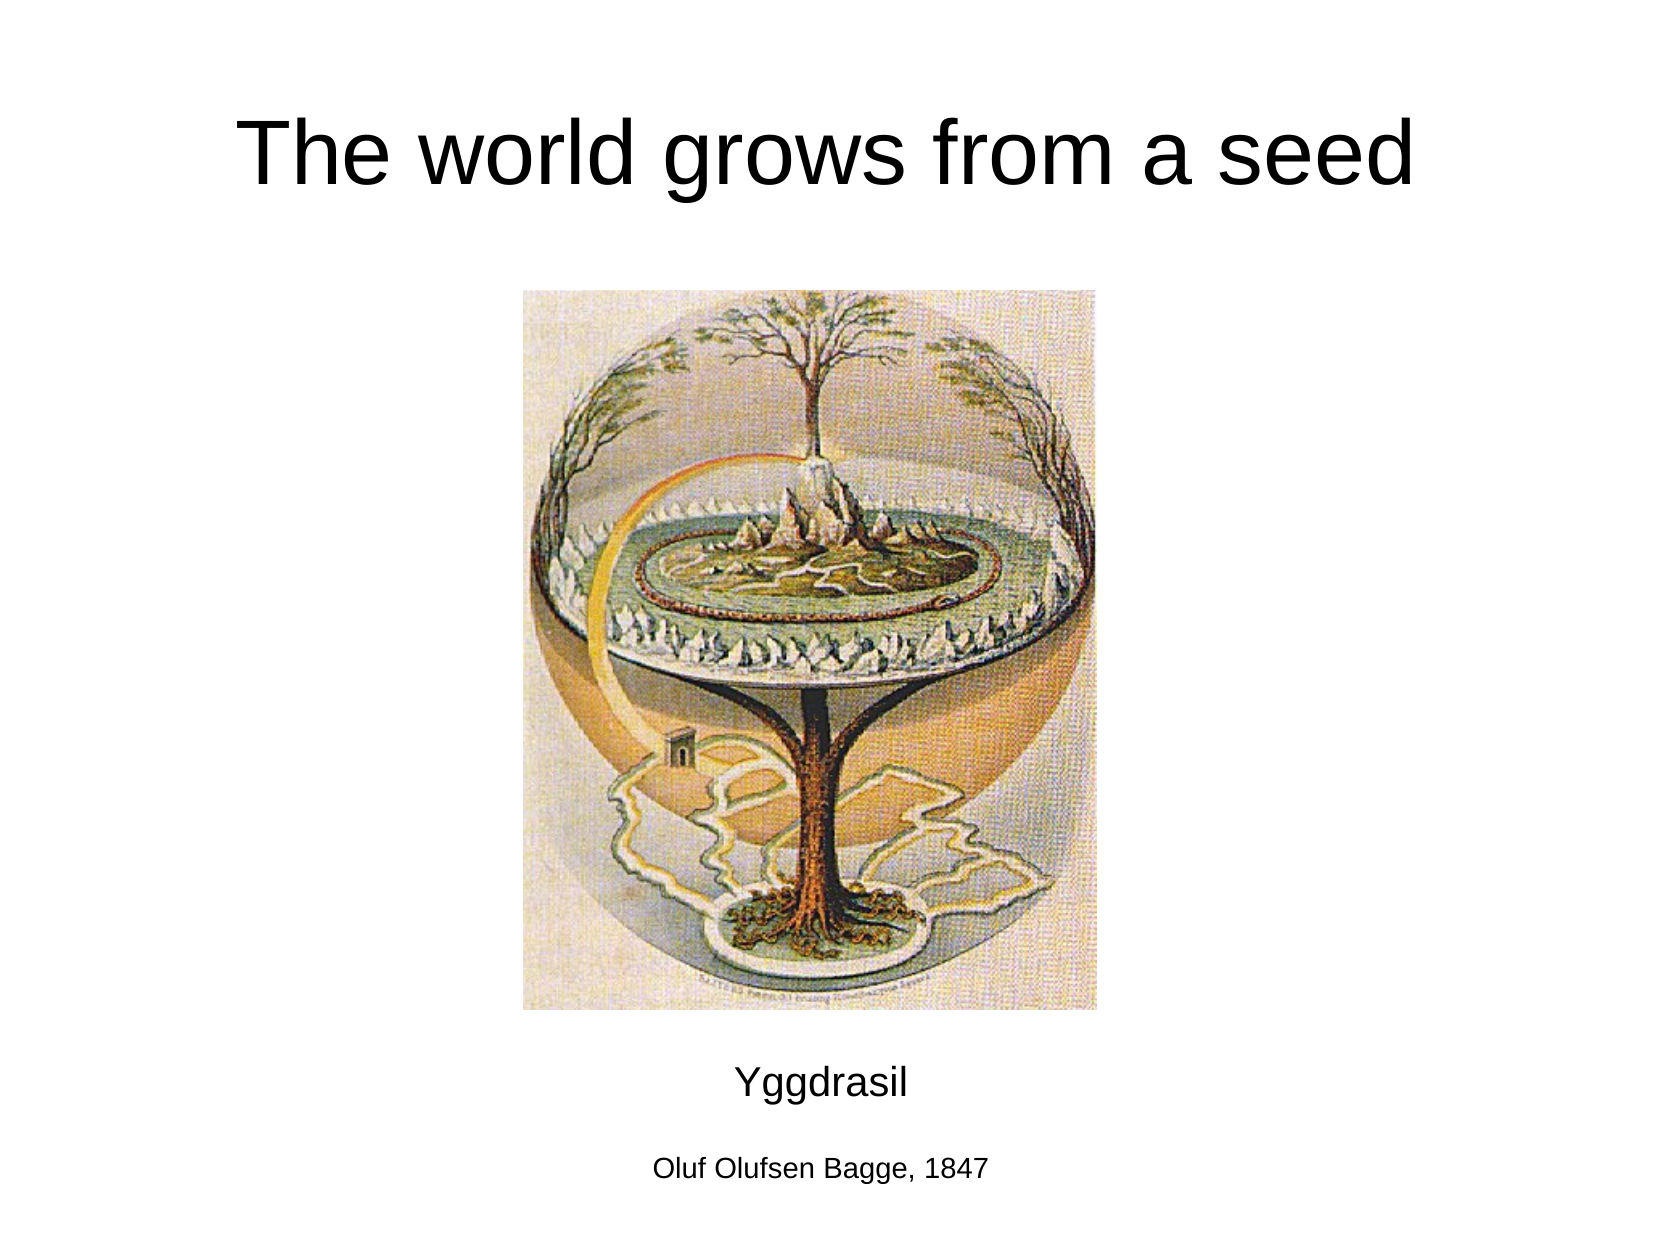

# The world grows from a seed
Yggdrasil
Oluf Olufsen Bagge, 1847